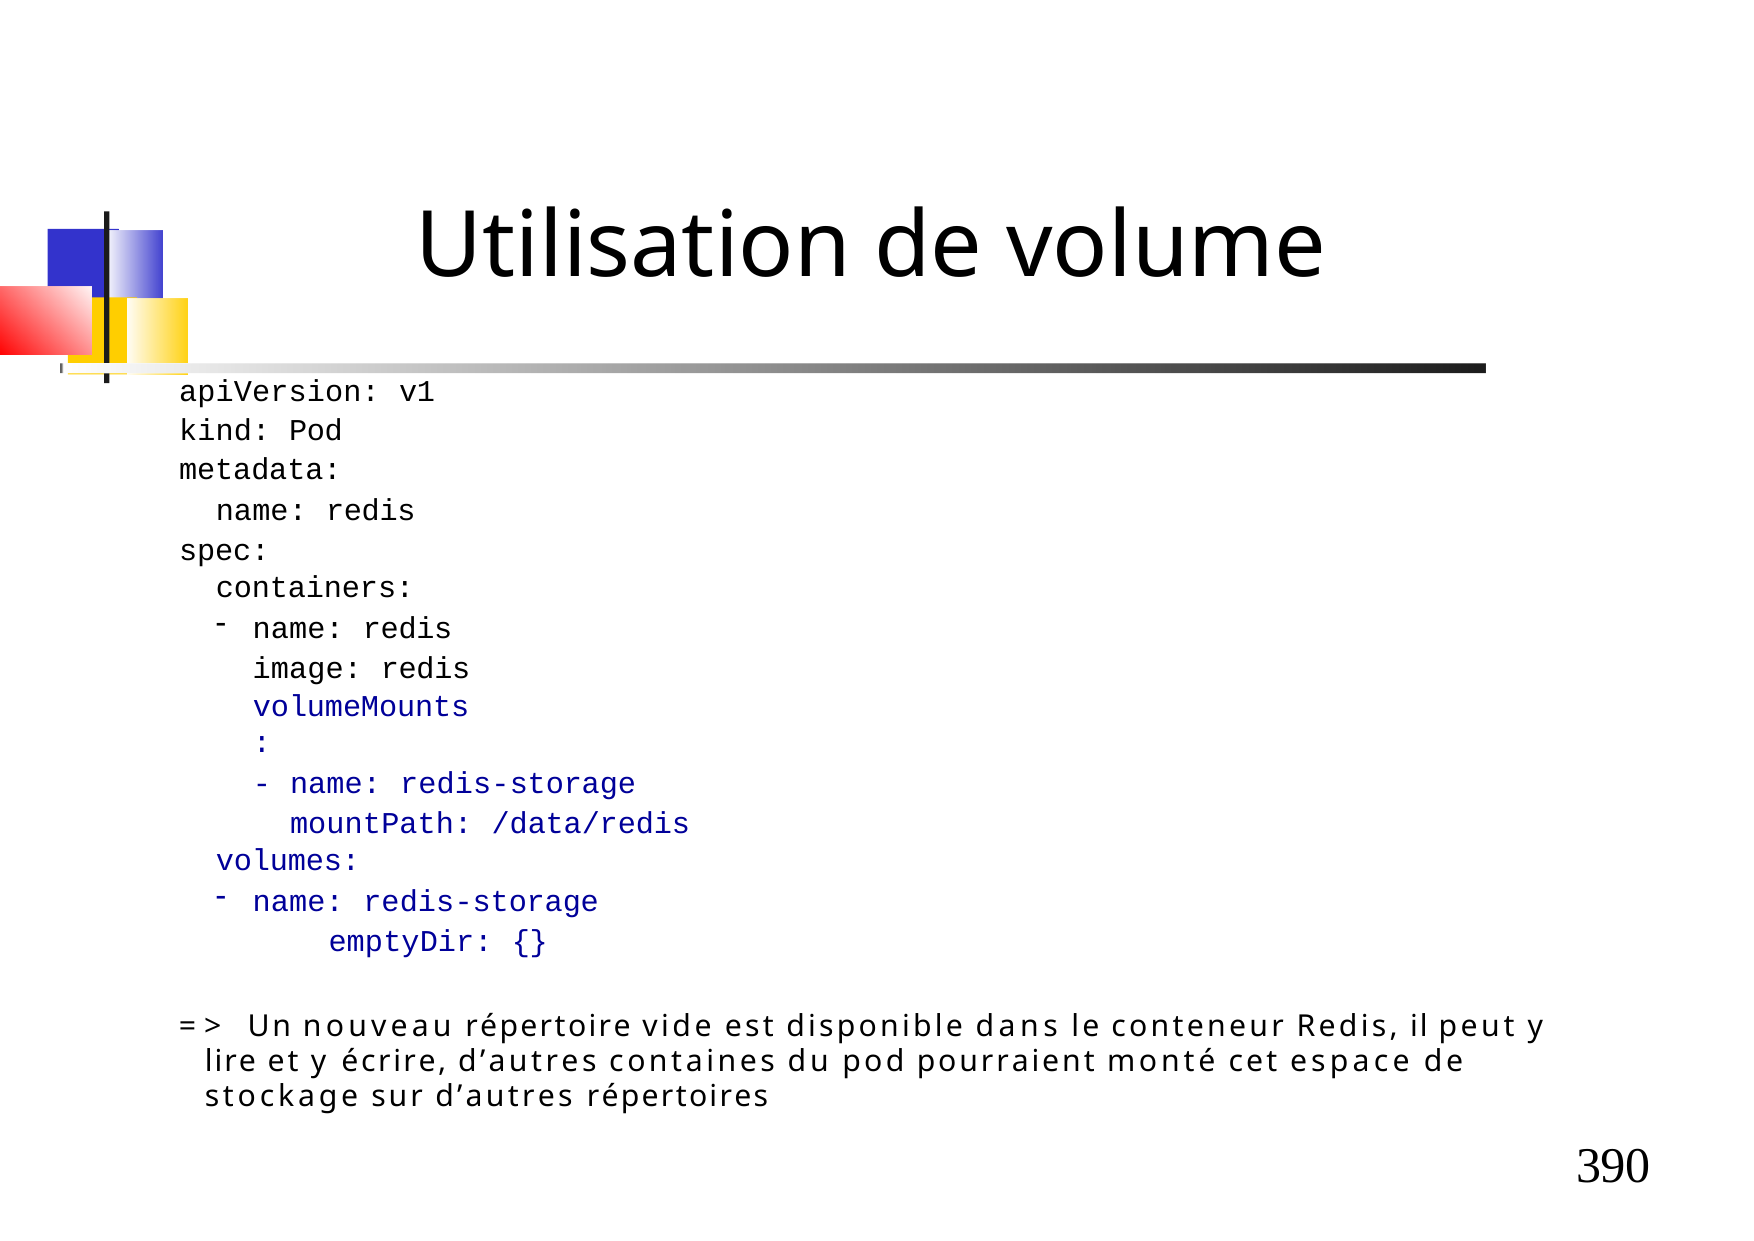

# Utilisation de volume
apiVersion: v1 kind: Pod metadata:
name: redis spec:
containers:
name: redis 	image: redis
volumeMounts:
- name: redis-storage mountPath: /data/redis
volumes:
name: redis-storage 	emptyDir: {}
=> Un nouveau répertoire vide est disponible dans le conteneur Redis, il peut y lire et y écrire, d’autres containes du pod pourraient monté cet espace de stockage sur d’autres répertoires
390